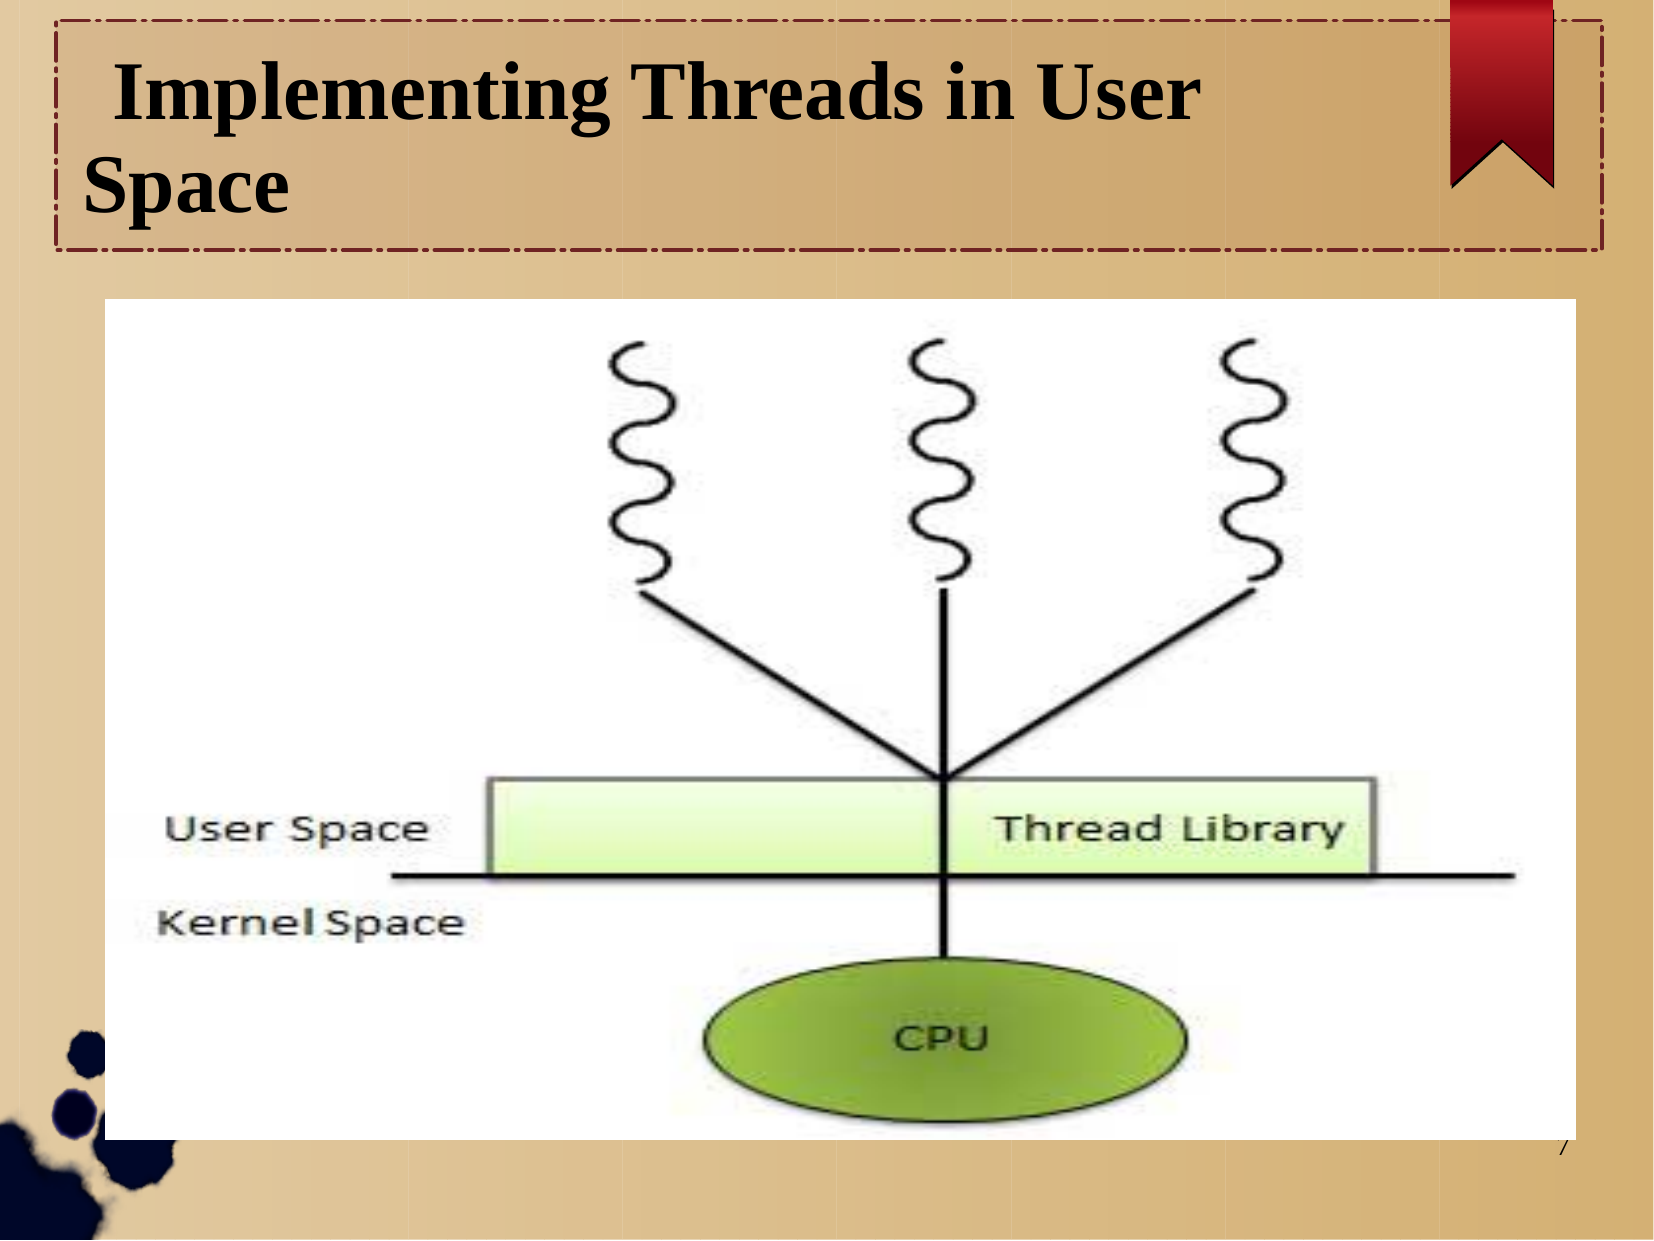

# Implementing Threads in User Space
7